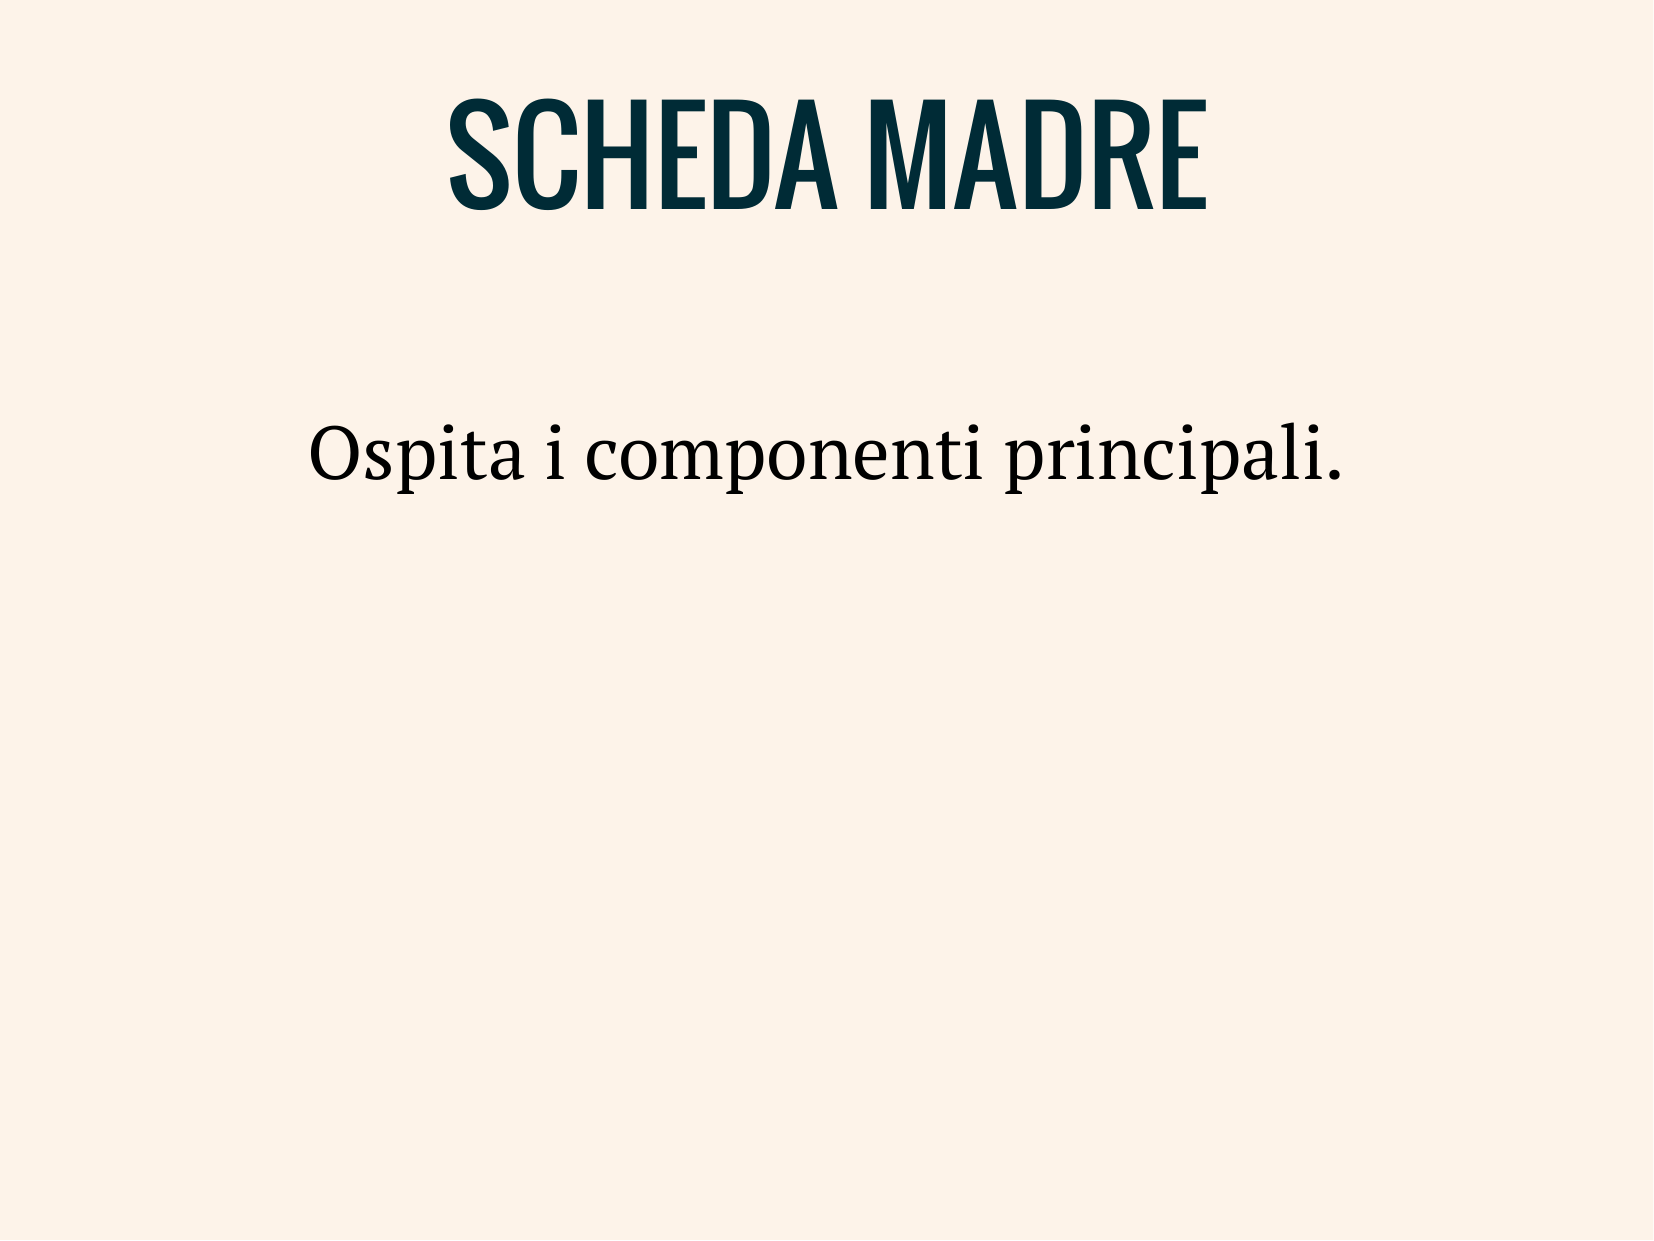

# Scheda madre
Ospita i componenti principali.